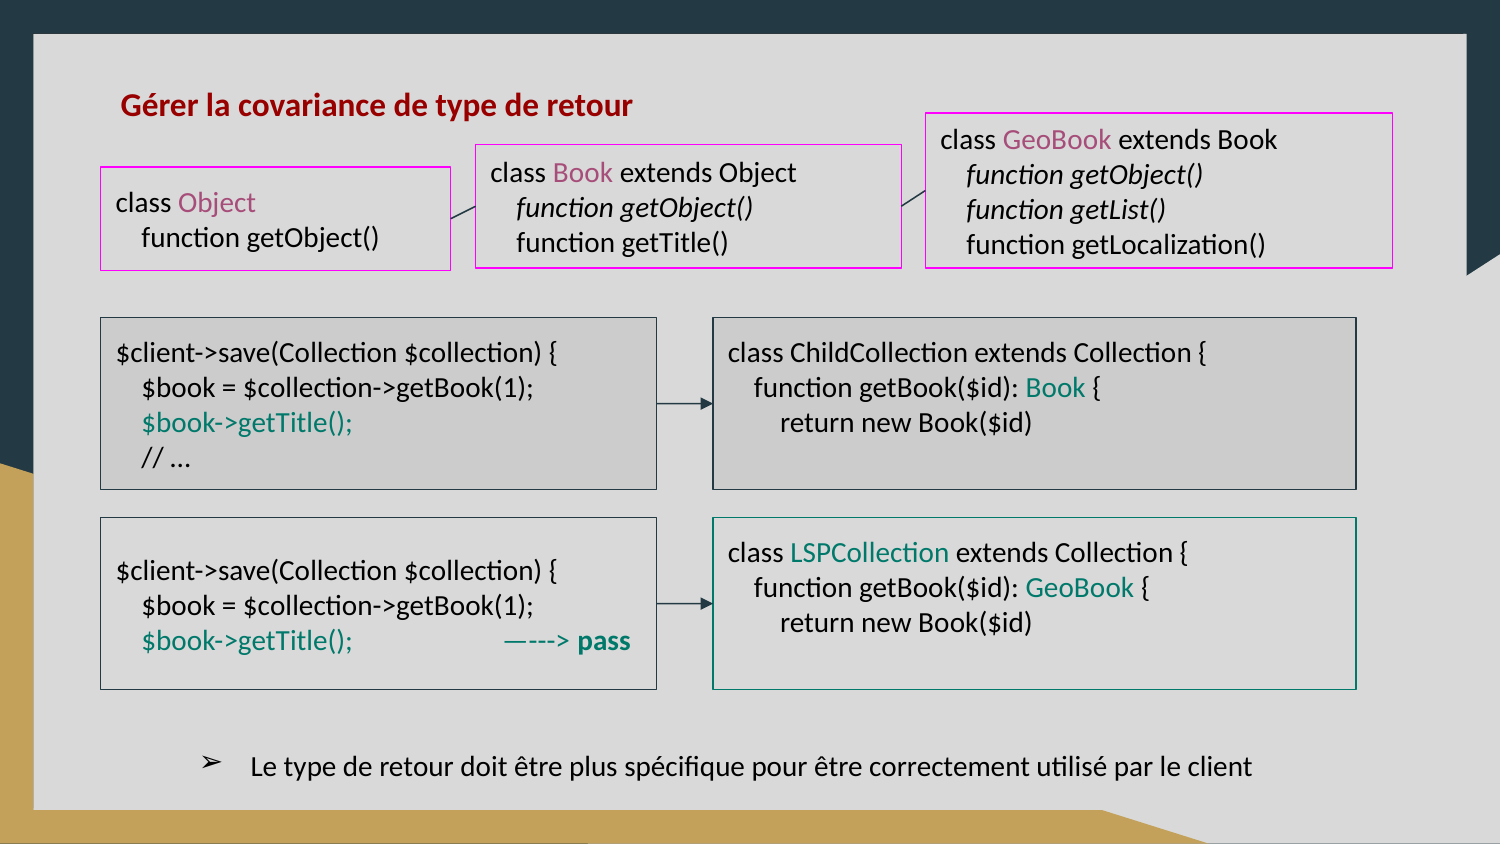

Gérer la covariance de type de retour
class GeoBook extends Book
 function getObject()
 function getList()
 function getLocalization()
class Book extends Object
 function getObject()
 function getTitle()
class Object
 function getObject()
$client->save(Collection $collection) {
 $book = $collection->getBook(1);
 $book->getTitle();
 // …
class ChildCollection extends Collection {
 function getBook($id): Book {
 return new Book($id)
$client->save(Collection $collection) {
 $book = $collection->getBook(1);
 $book->getTitle(); —---> pass
class LSPCollection extends Collection {
 function getBook($id): GeoBook {
 return new Book($id)
Le type de retour doit être plus spécifique pour être correctement utilisé par le client